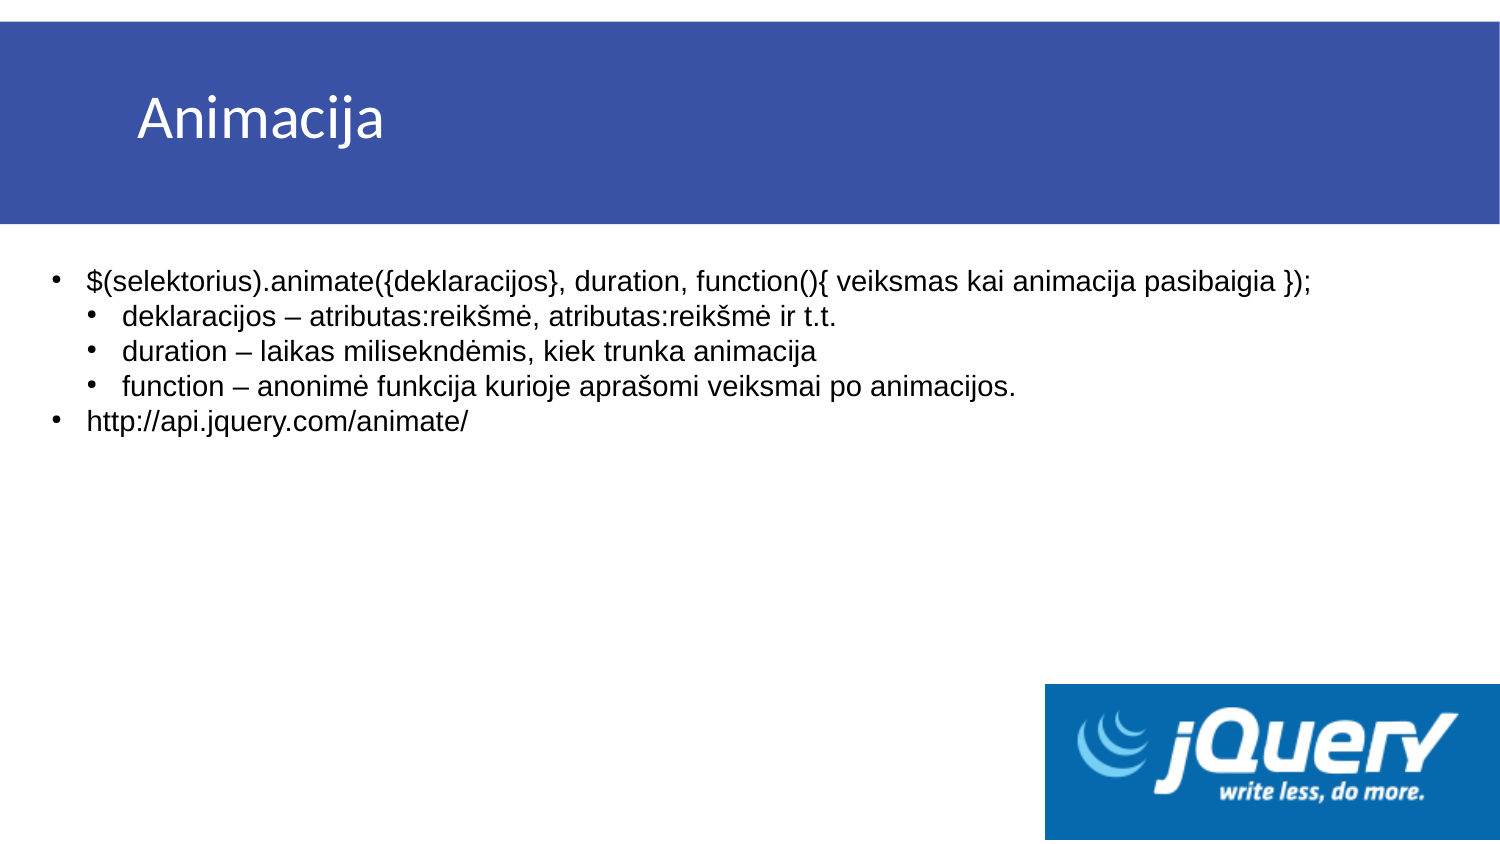

# Animacija
$(selektorius).animate({deklaracijos}, duration, function(){ veiksmas kai animacija pasibaigia });
deklaracijos – atributas:reikšmė, atributas:reikšmė ir t.t.
duration – laikas milisekndėmis, kiek trunka animacija
function – anonimė funkcija kurioje aprašomi veiksmai po animacijos.
http://api.jquery.com/animate/